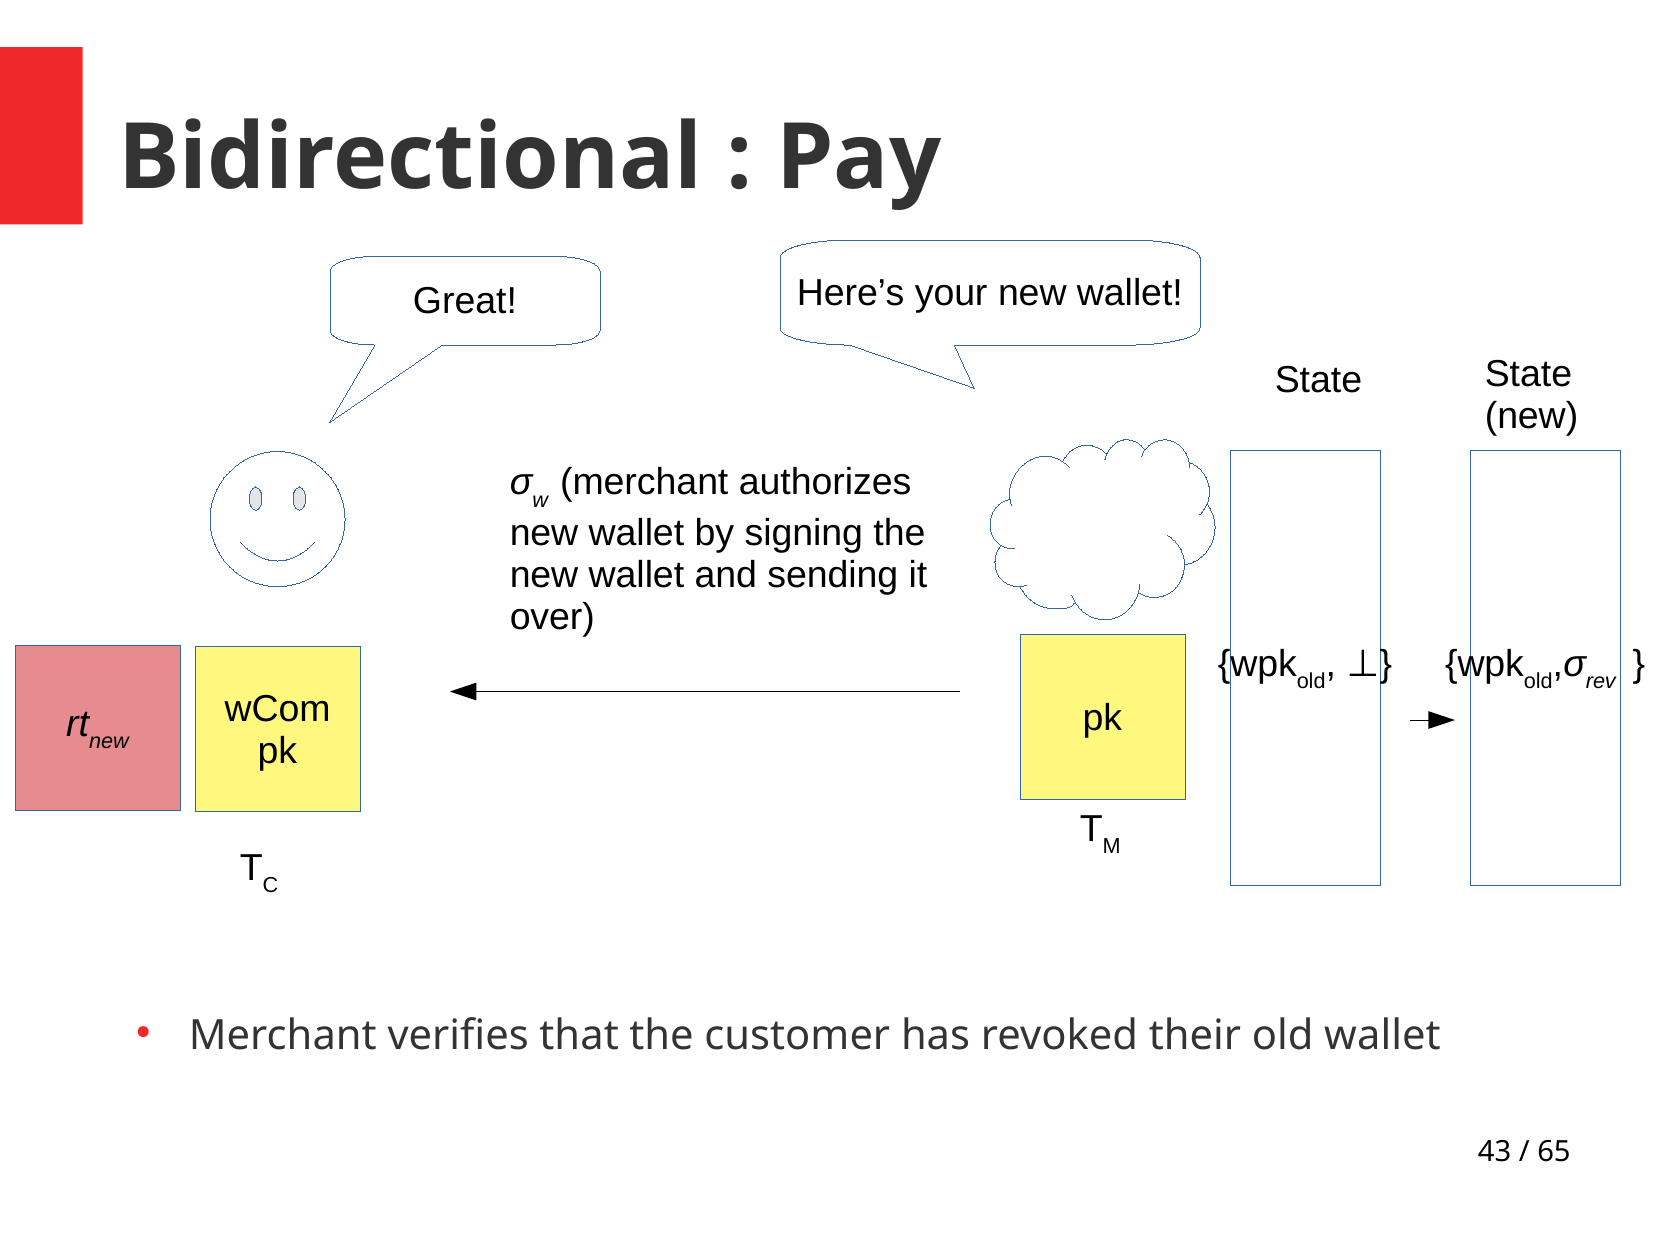

# Bidirectional : Pay
Here’s your new wallet!
Great!
State (new)
State
{wpkold, ⊥}
{wpkold,σrev }
σw (merchant authorizes new wallet by signing the new wallet and sending it over)
pk
rtnew
wCom
pk
TM
TC
Merchant verifies that the customer has revoked their old wallet
43